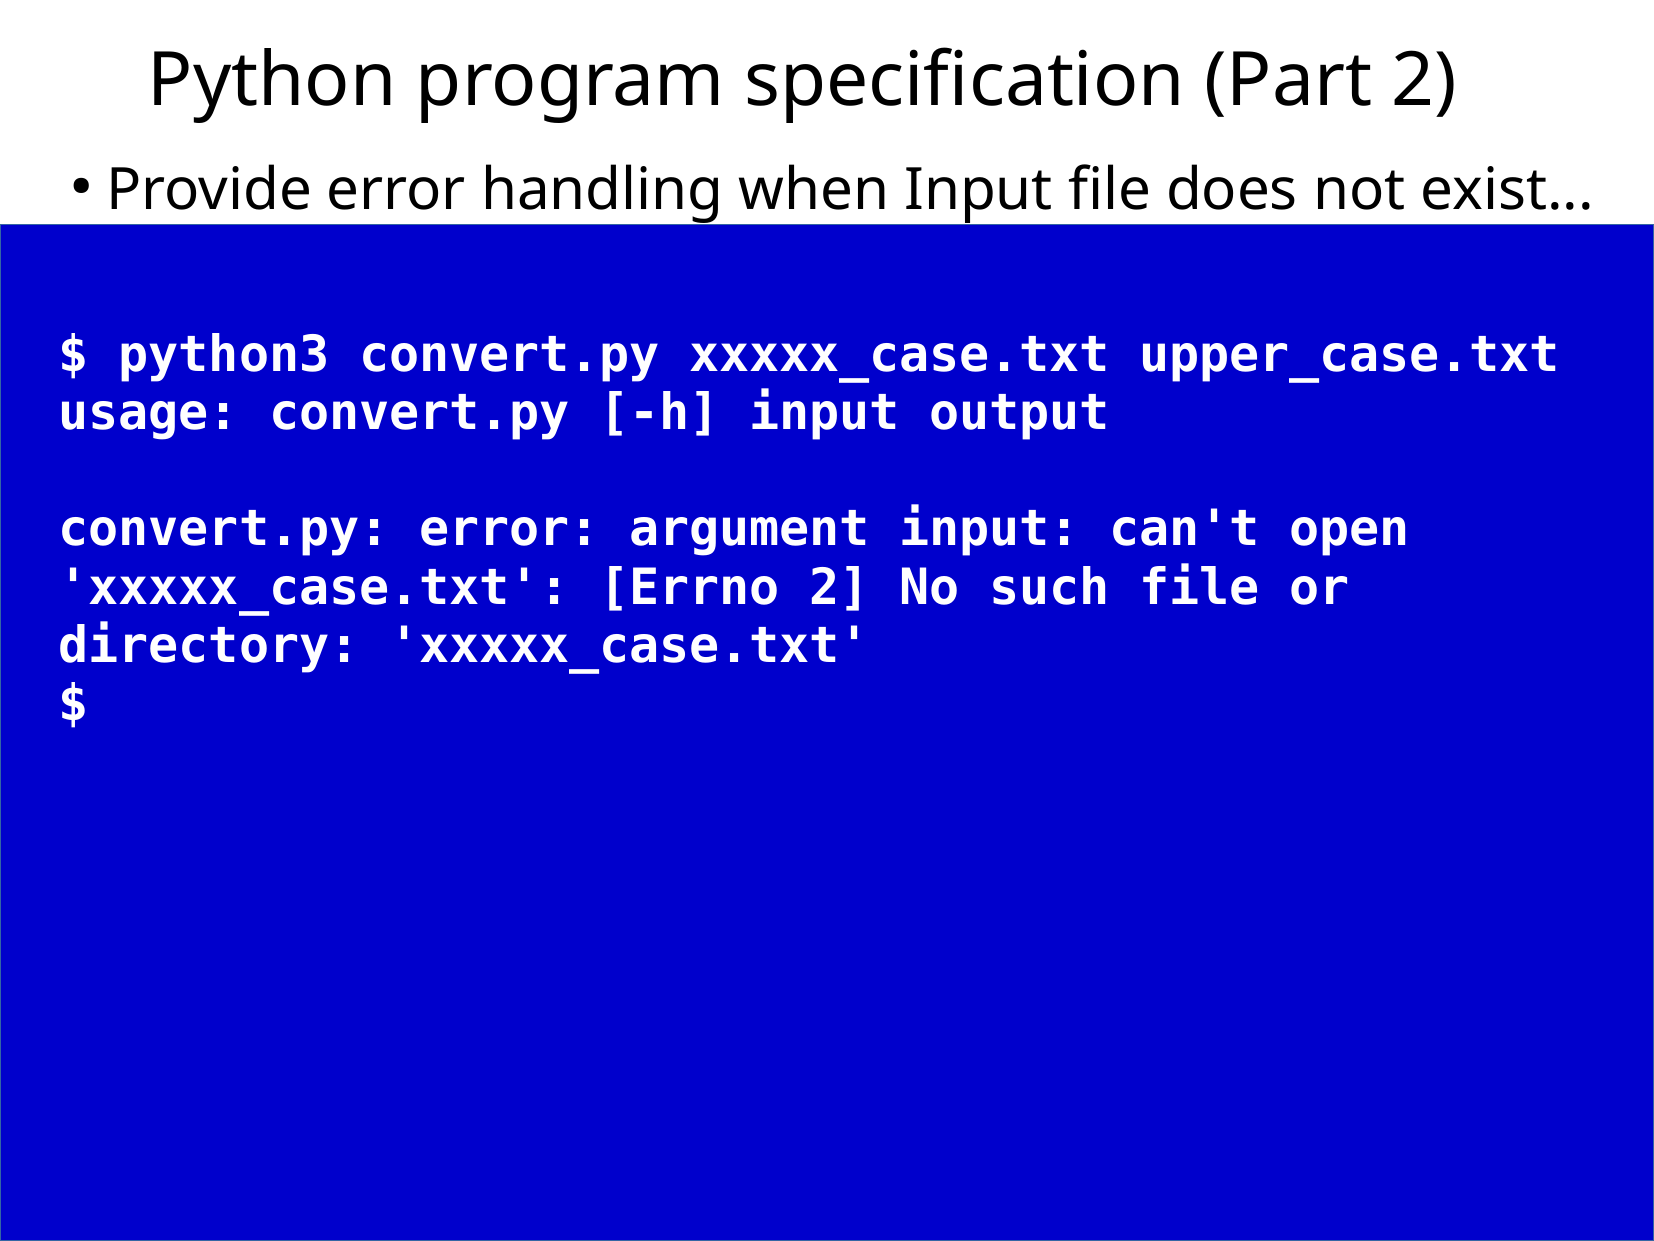

# Python program specification (Part 2)
Provide error handling when Input file does not exist...
$ python3 convert.py xxxxx_case.txt upper_case.txt
usage: convert.py [-h] input output
convert.py: error: argument input: can't open 'xxxxx_case.txt': [Errno 2] No such file or directory: 'xxxxx_case.txt'
$